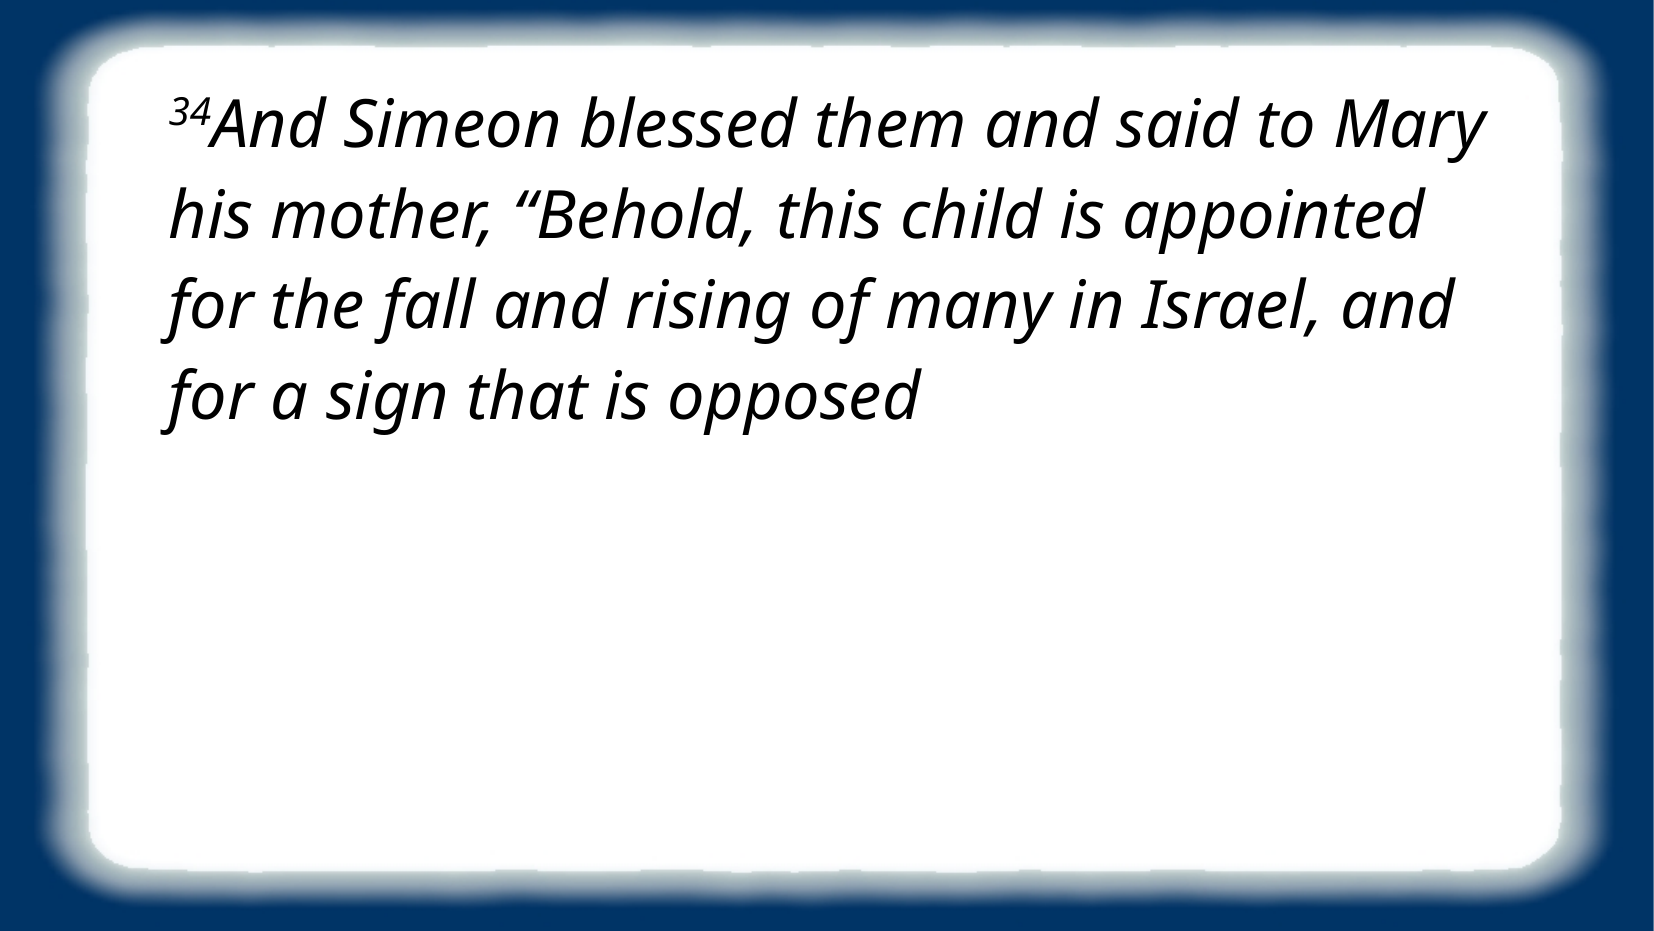

34And Simeon blessed them and said to Mary his mother, “Behold, this child is appointed for the fall and rising of many in Israel, and for a sign that is opposed